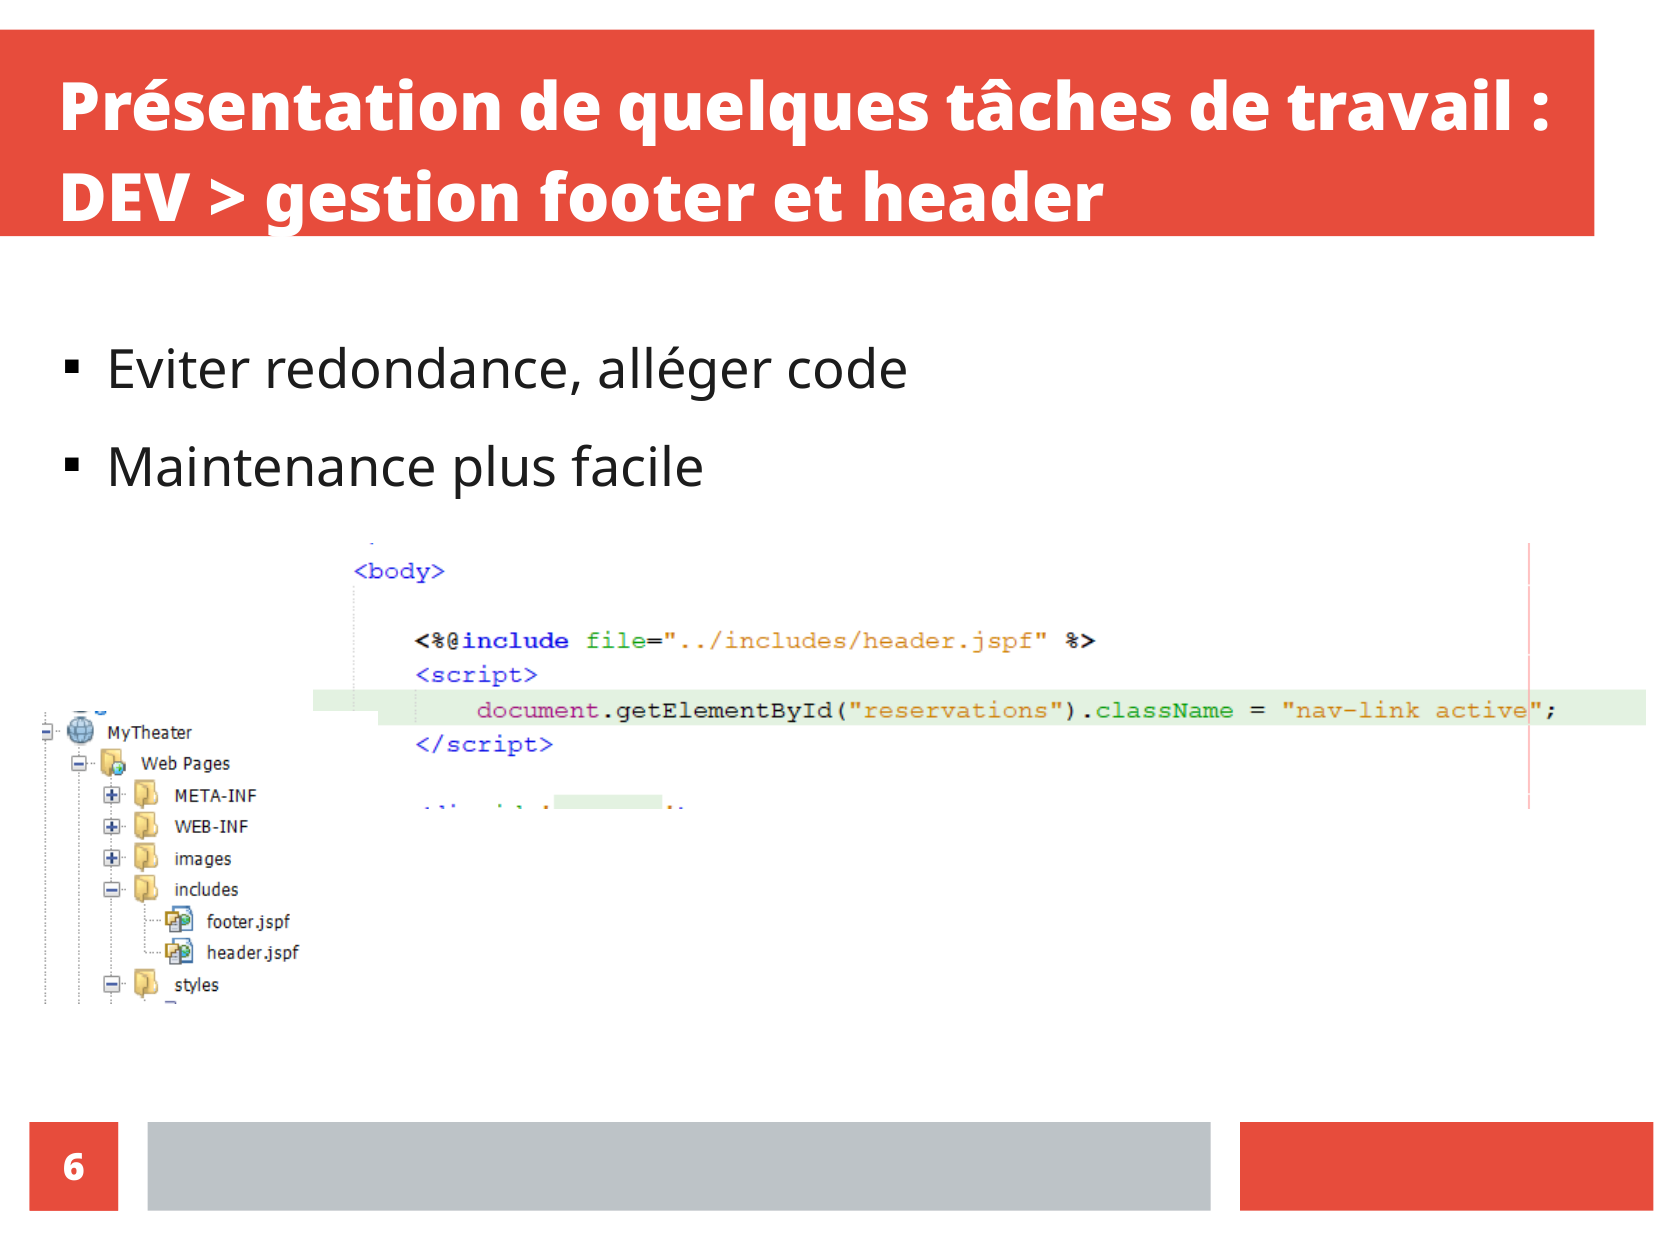

# Présentation de quelques tâches de travail : DEV > gestion footer et header
 Eviter redondance, alléger code
 Maintenance plus facile
6